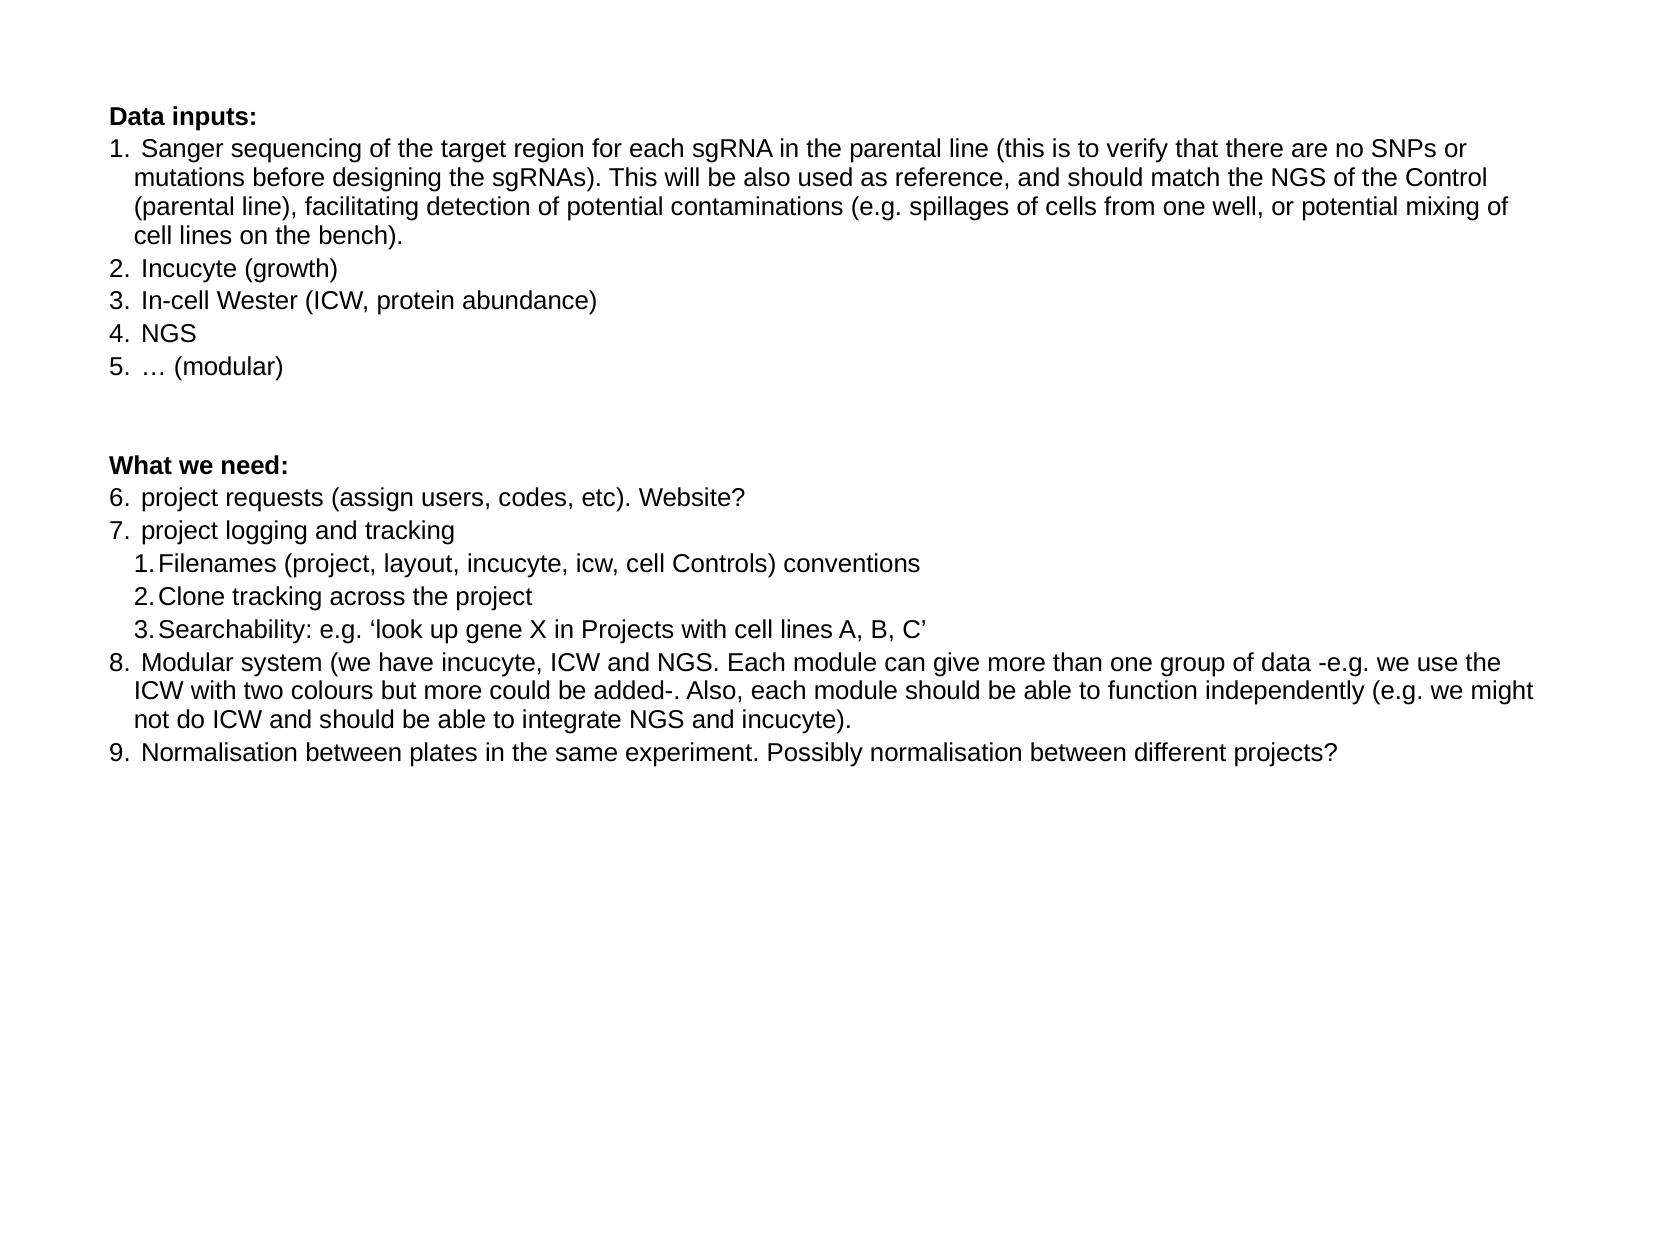

Data inputs:
 Sanger sequencing of the target region for each sgRNA in the parental line (this is to verify that there are no SNPs or mutations before designing the sgRNAs). This will be also used as reference, and should match the NGS of the Control (parental line), facilitating detection of potential contaminations (e.g. spillages of cells from one well, or potential mixing of cell lines on the bench).
 Incucyte (growth)
 In-cell Wester (ICW, protein abundance)
 NGS
 … (modular)
What we need:
 project requests (assign users, codes, etc). Website?
 project logging and tracking
Filenames (project, layout, incucyte, icw, cell Controls) conventions
Clone tracking across the project
Searchability: e.g. ‘look up gene X in Projects with cell lines A, B, C’
 Modular system (we have incucyte, ICW and NGS. Each module can give more than one group of data -e.g. we use the ICW with two colours but more could be added-. Also, each module should be able to function independently (e.g. we might not do ICW and should be able to integrate NGS and incucyte).
 Normalisation between plates in the same experiment. Possibly normalisation between different projects?